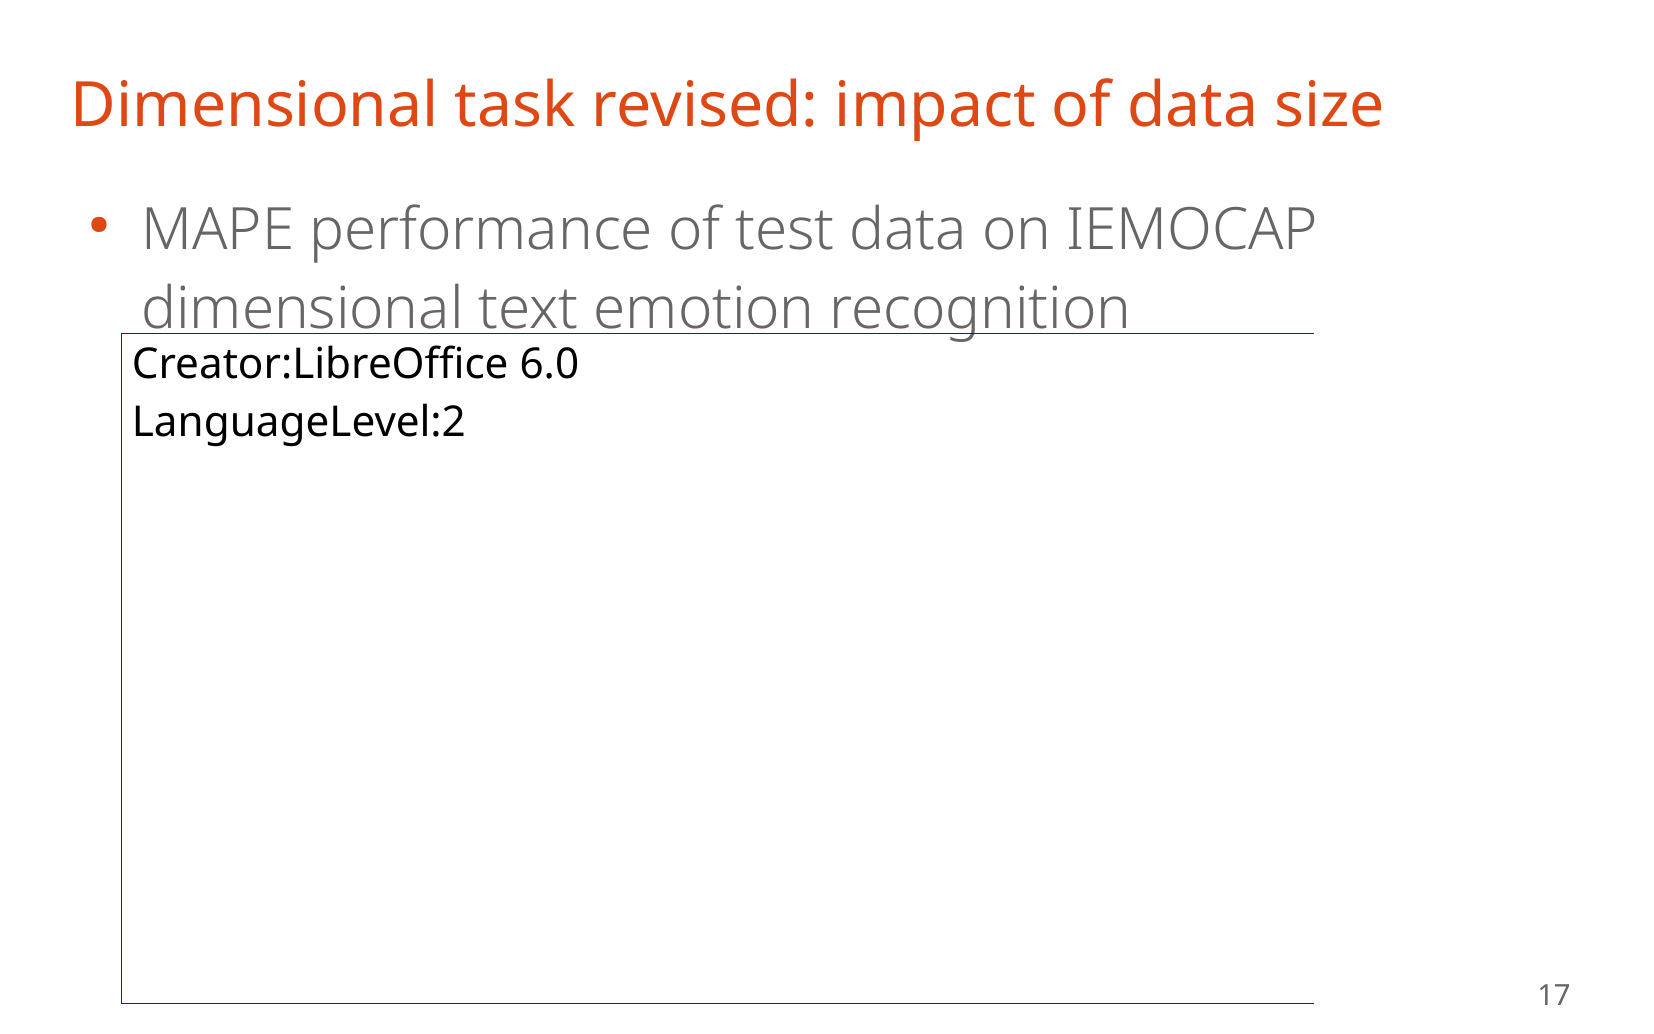

# Dimensional task revised: impact of data size
MAPE performance of test data on IEMOCAP dimensional text emotion recognition
17